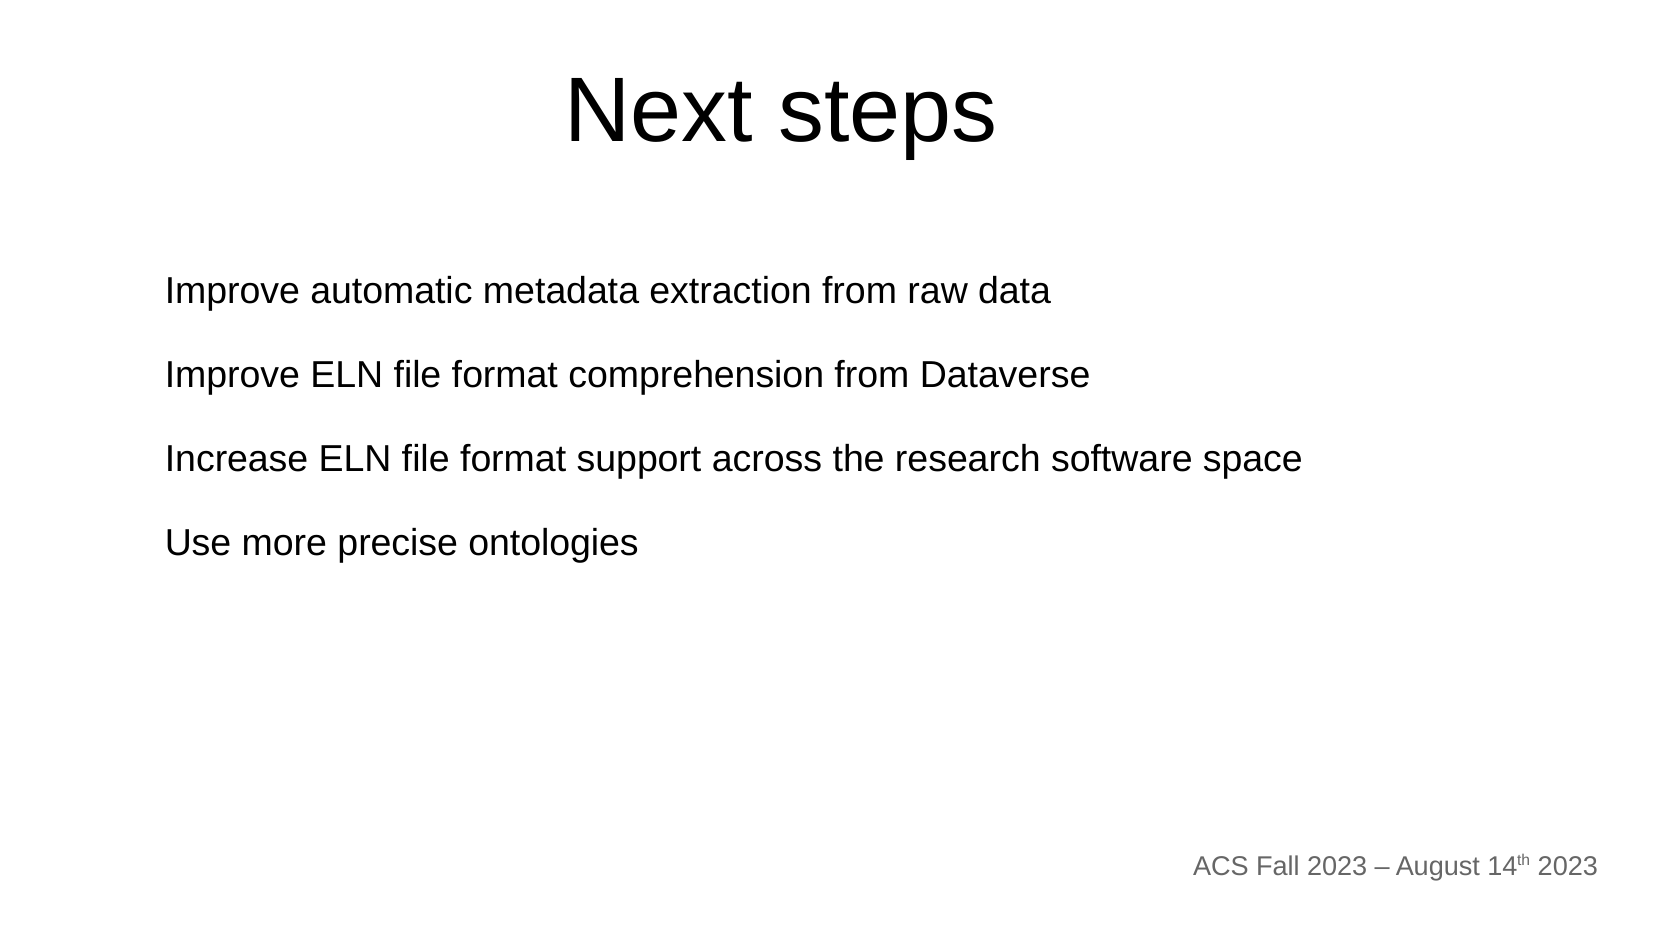

# Next steps
Improve automatic metadata extraction from raw data
Improve ELN file format comprehension from Dataverse
Increase ELN file format support across the research software space
Use more precise ontologies
ACS Fall 2023 – August 14th 2023